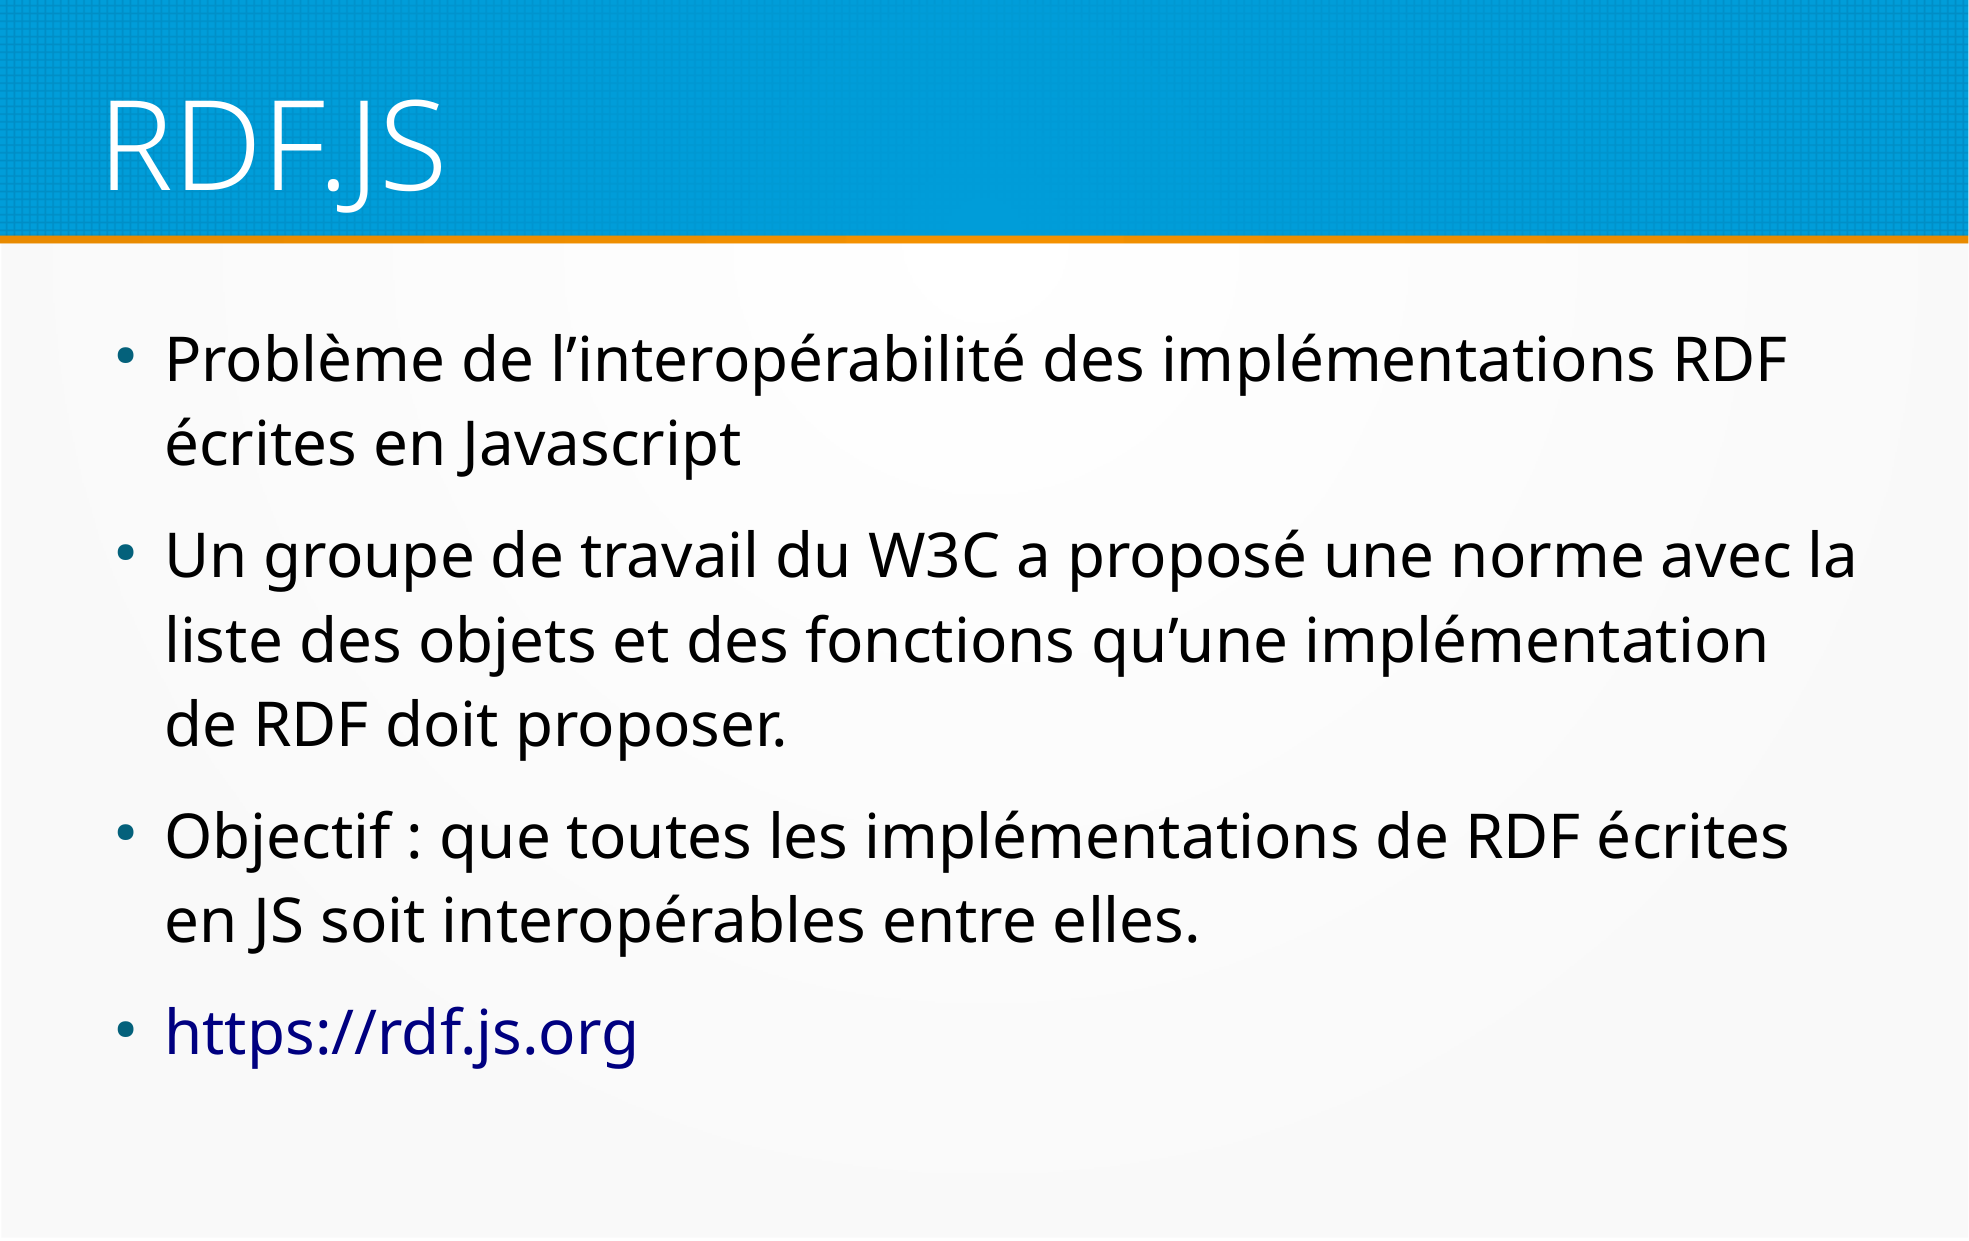

# RDF.JS
Problème de l’interopérabilité des implémentations RDF écrites en Javascript
Un groupe de travail du W3C a proposé une norme avec la liste des objets et des fonctions qu’une implémentation de RDF doit proposer.
Objectif : que toutes les implémentations de RDF écrites en JS soit interopérables entre elles.
https://rdf.js.org